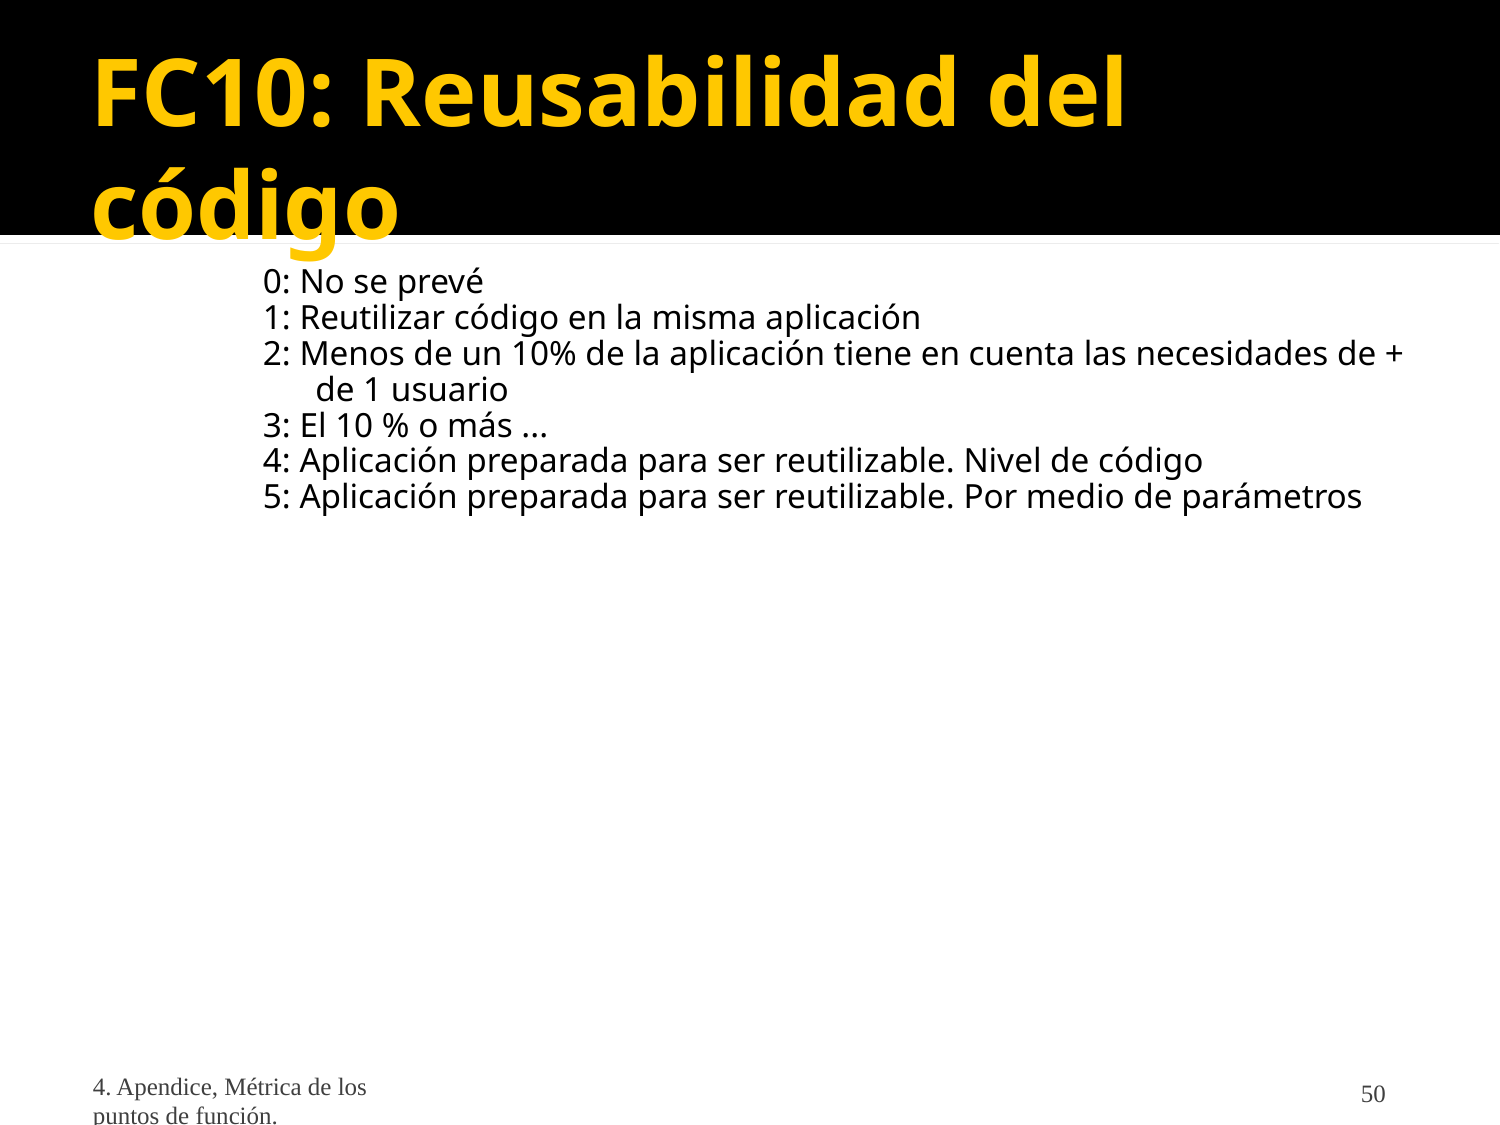

# FC10: Reusabilidad del código
0: No se prevé
1: Reutilizar código en la misma aplicación
2: Menos de un 10% de la aplicación tiene en cuenta las necesidades de + de 1 usuario
3: El 10 % o más ...
4: Aplicación preparada para ser reutilizable. Nivel de código
5: Aplicación preparada para ser reutilizable. Por medio de parámetros
4. Apendice, Métrica de los puntos de función.
50